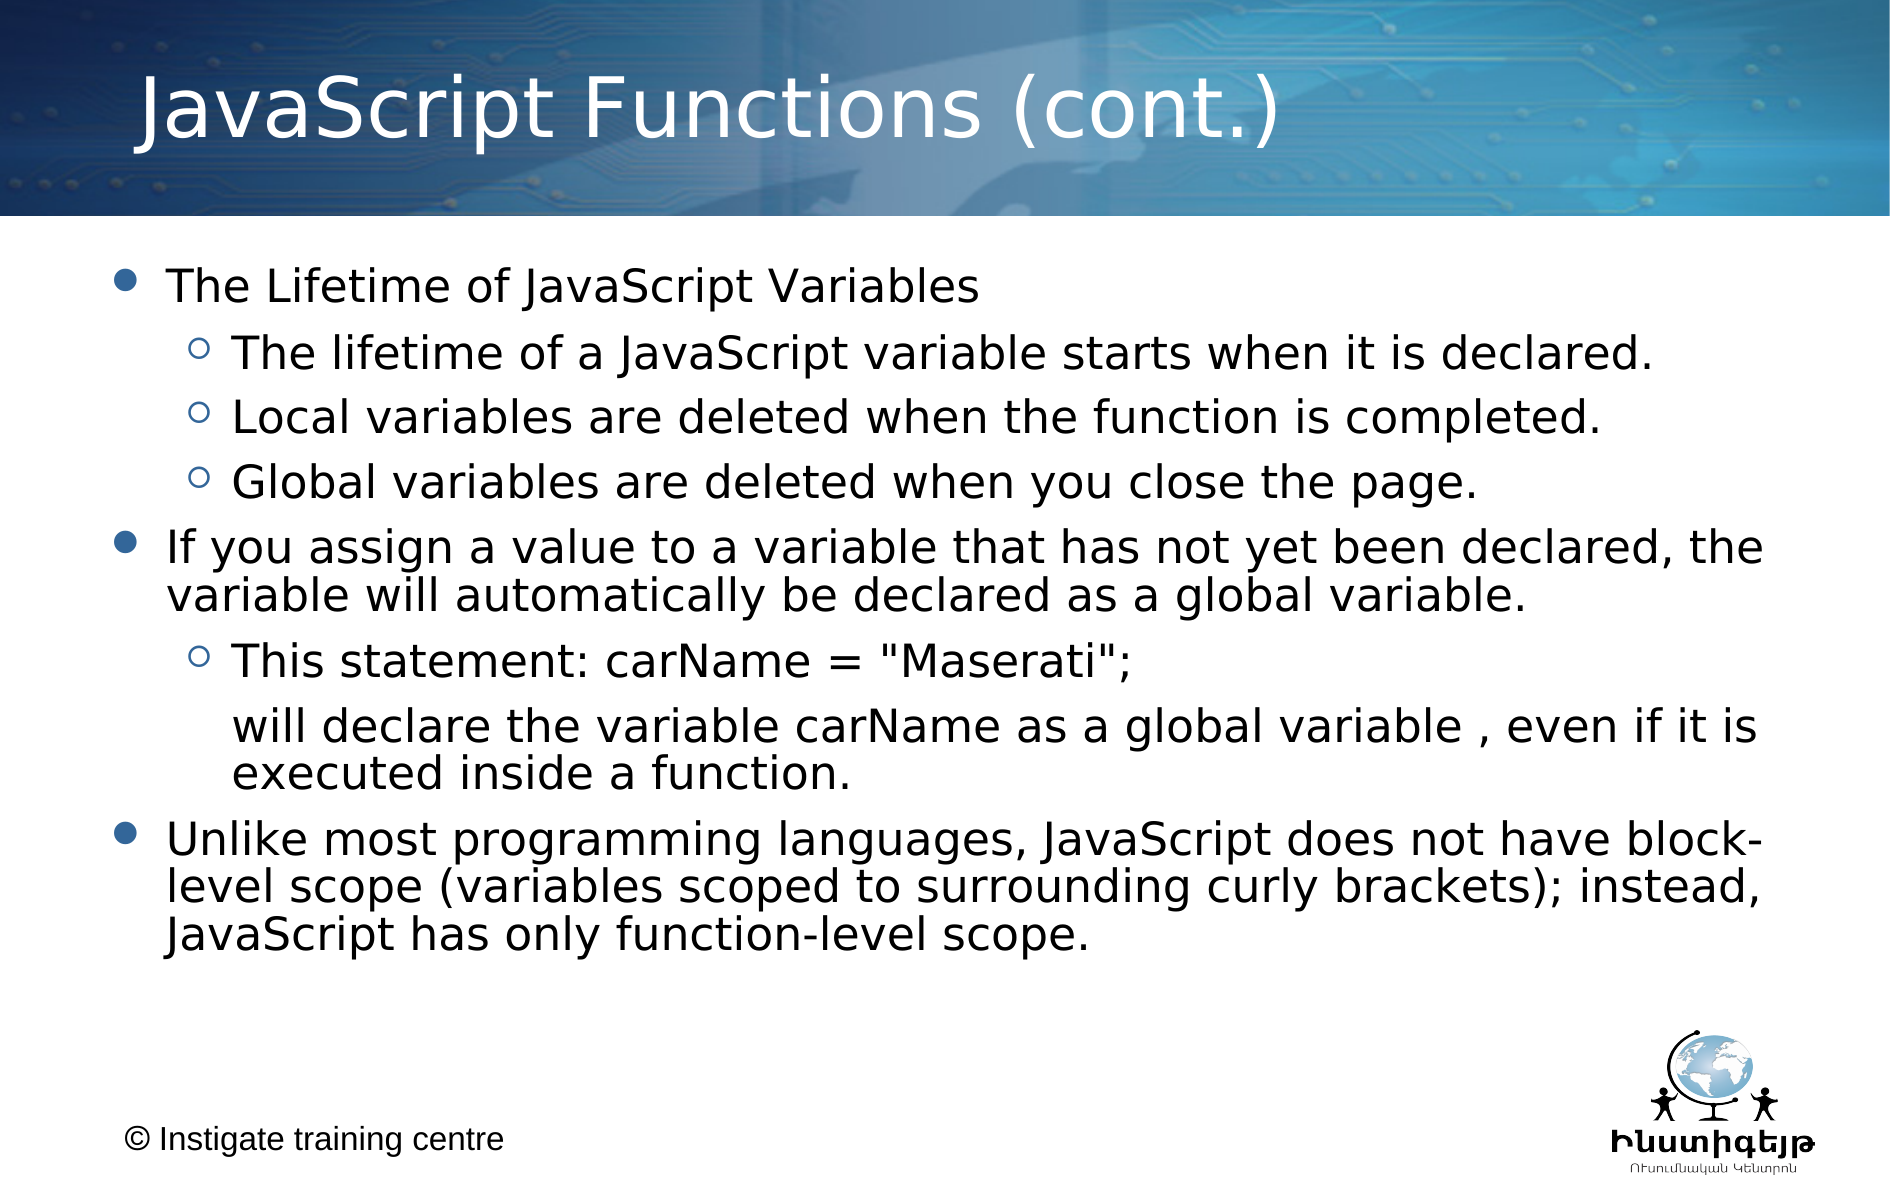

JavaScript Functions (cont.)
# The Lifetime of JavaScript Variables
The lifetime of a JavaScript variable starts when it is declared.
Local variables are deleted when the function is completed.
Global variables are deleted when you close the page.
If you assign a value to a variable that has not yet been declared, the variable will automatically be declared as a global variable.
This statement: carName = "Maserati";
will declare the variable carName as a global variable , even if it is executed inside a function.
Unlike most programming languages, JavaScript does not have block-level scope (variables scoped to surrounding curly brackets); instead, JavaScript has only function-level scope.